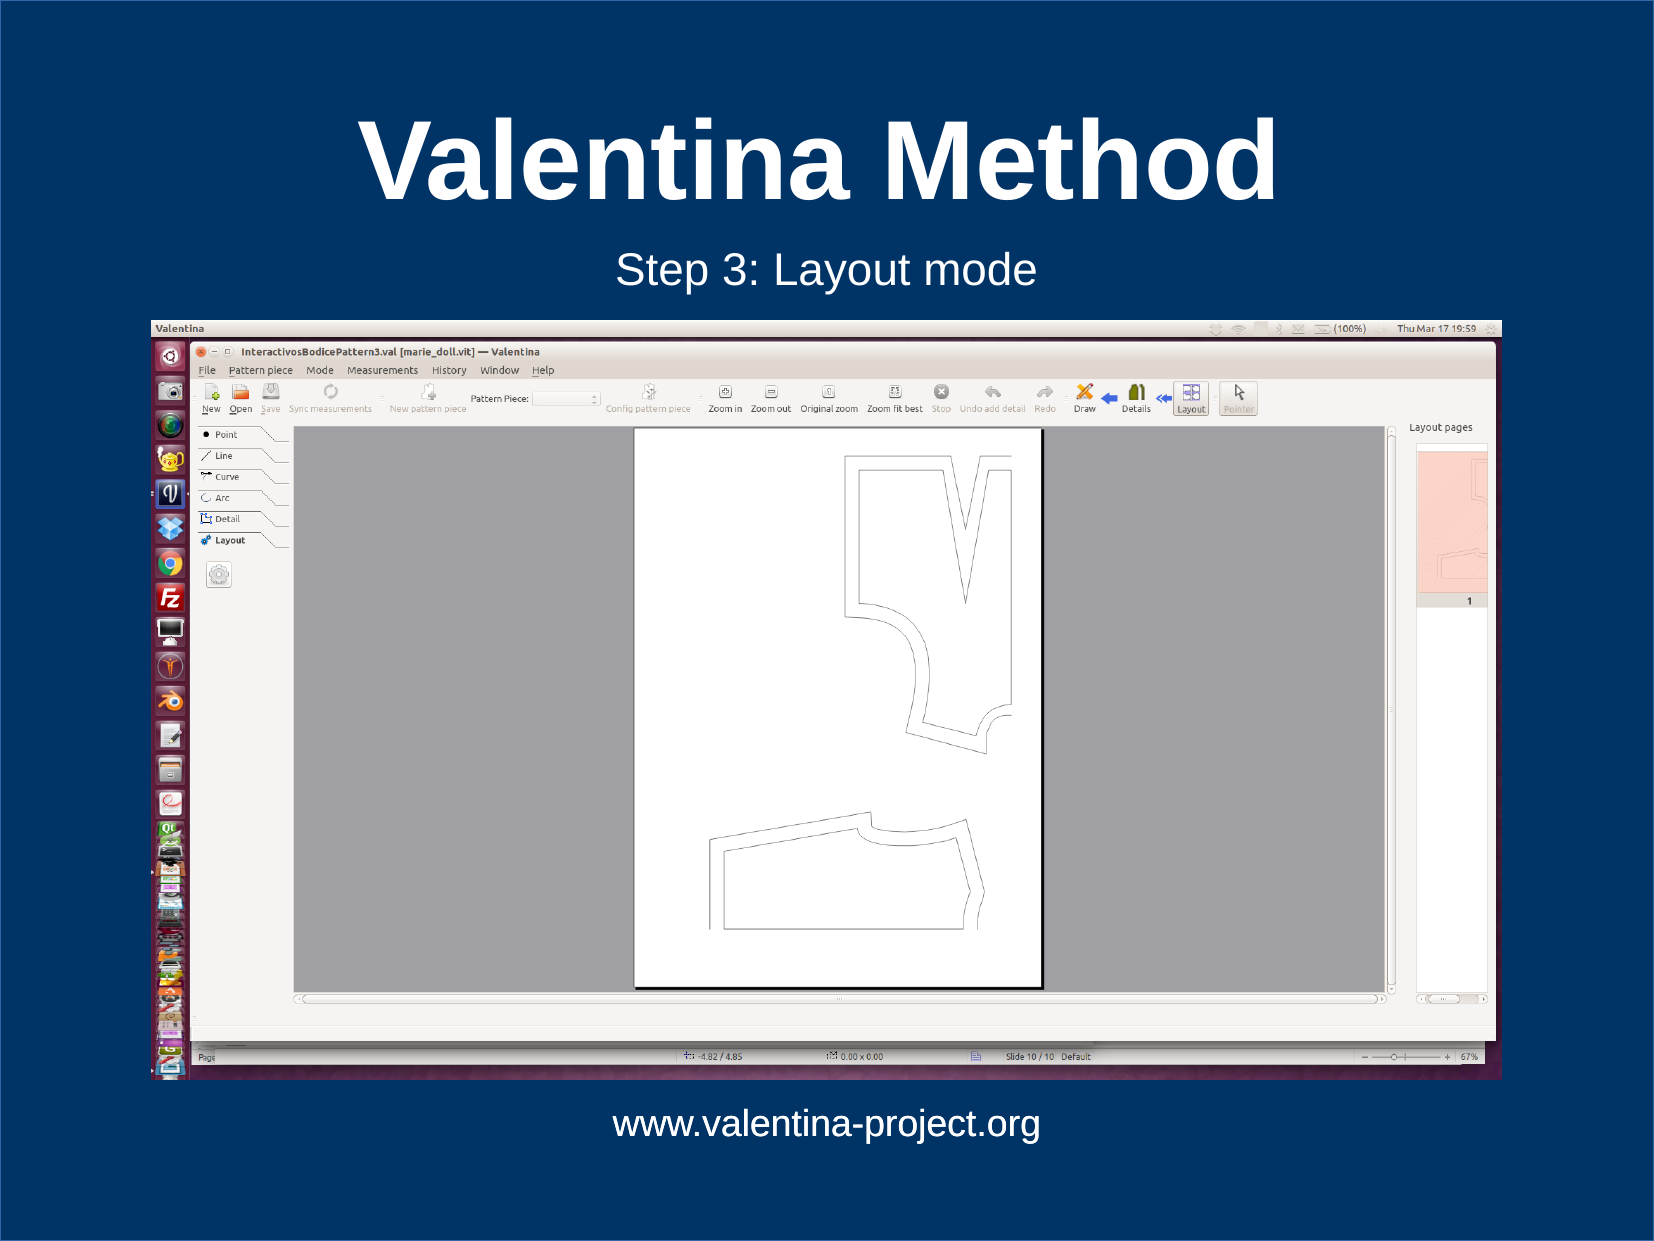

#
Valentina Method
Step 3: Layout mode
www.valentina-project.org
www.valentina-project.org